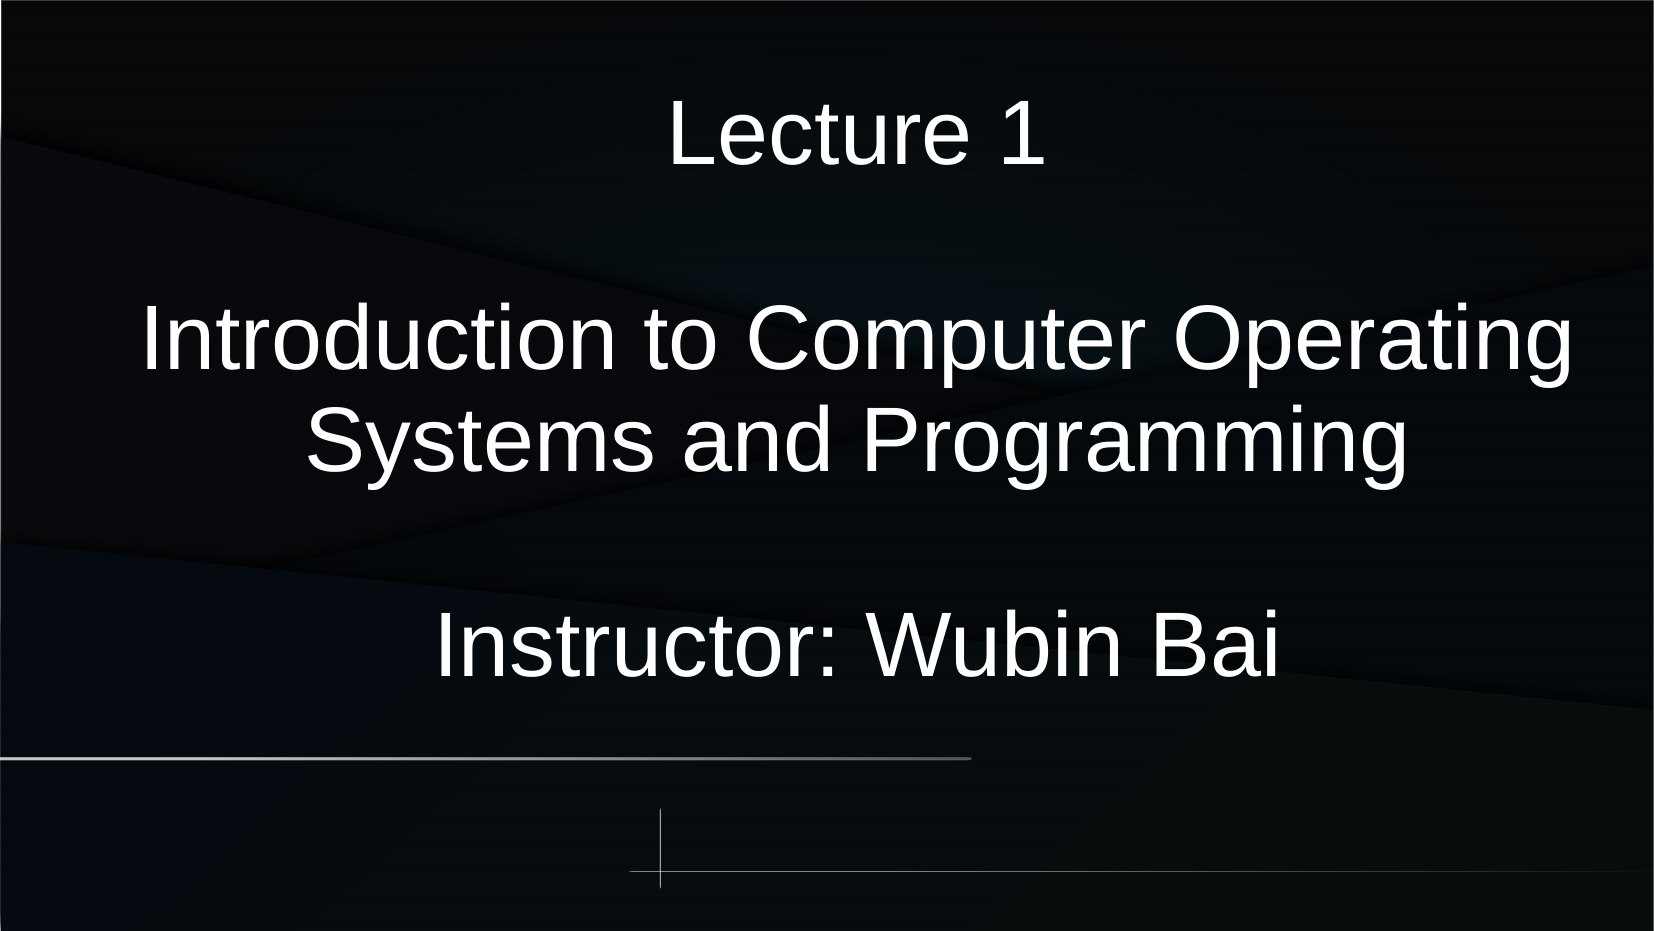

# Lecture 1 Introduction to Computer Operating Systems and Programming Instructor: Wubin Bai